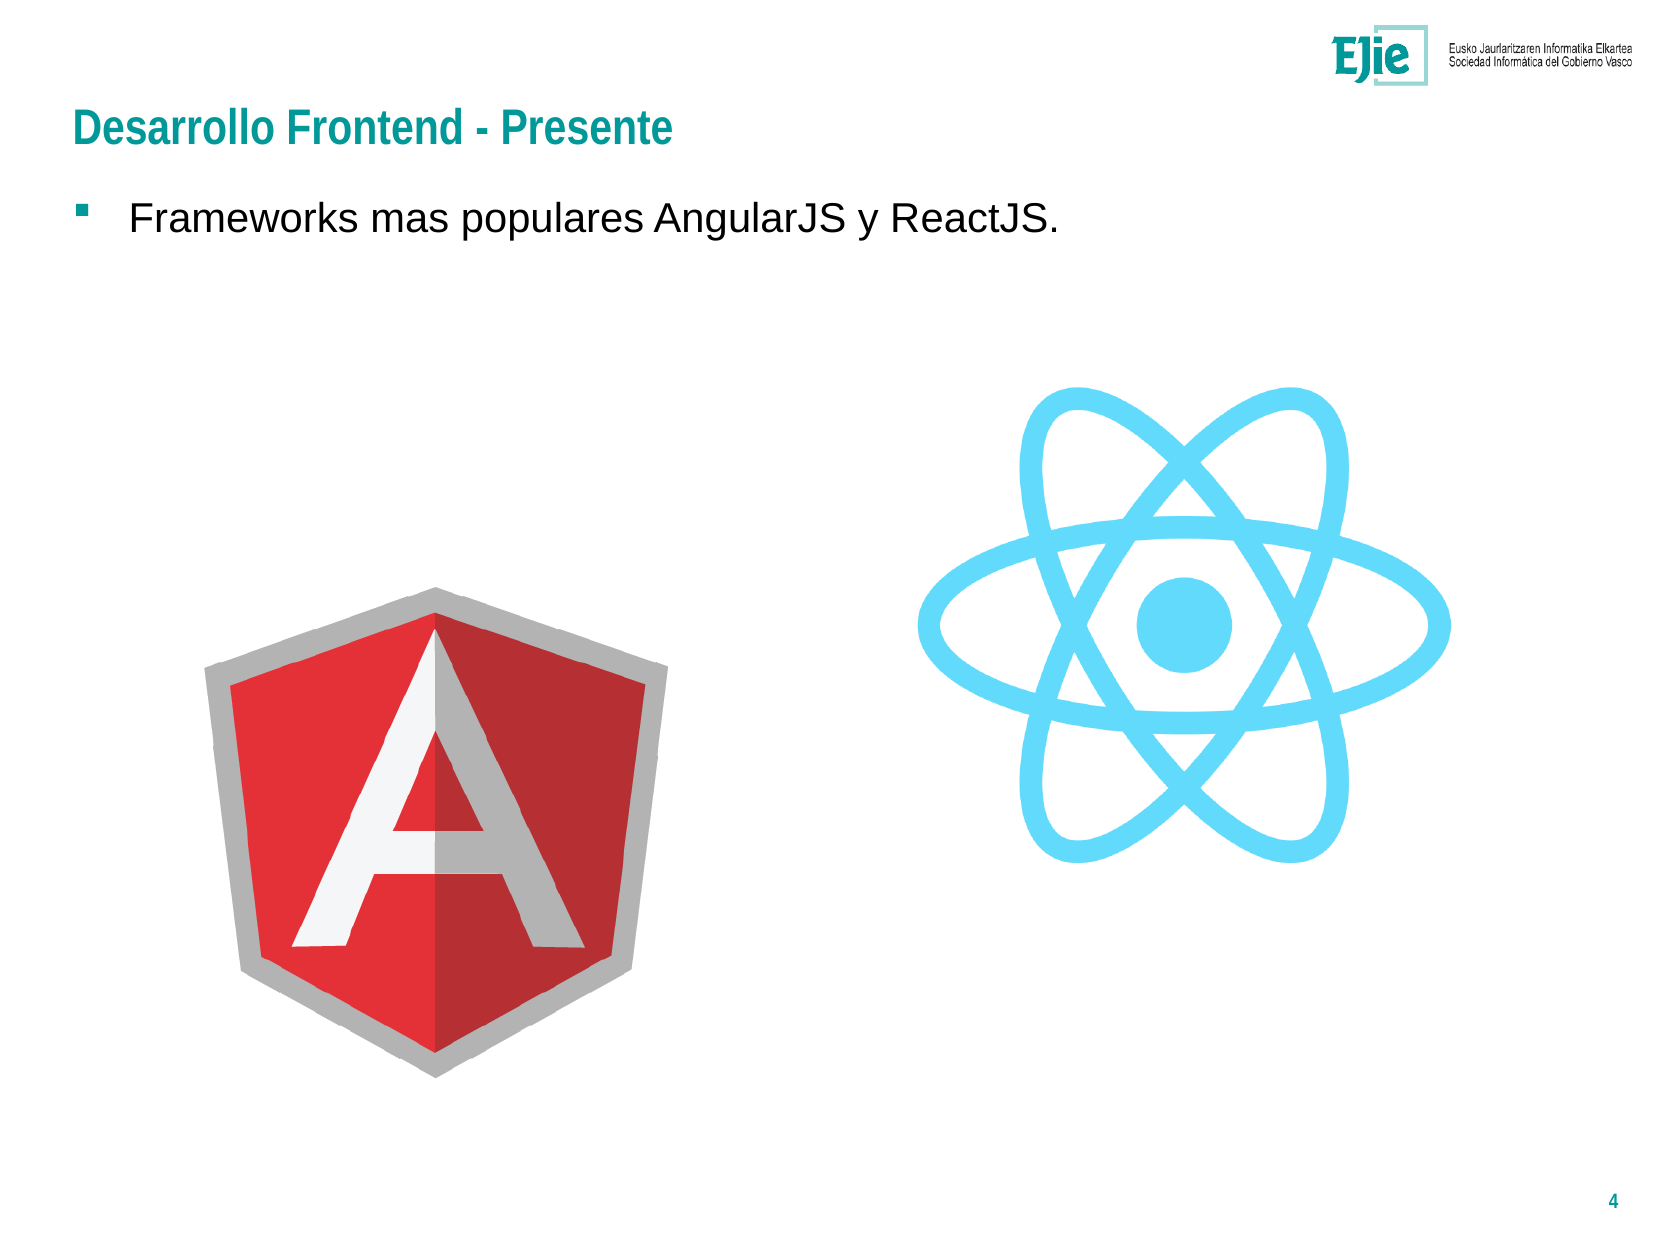

# Desarrollo Frontend - Presente
Frameworks mas populares AngularJS y ReactJS.